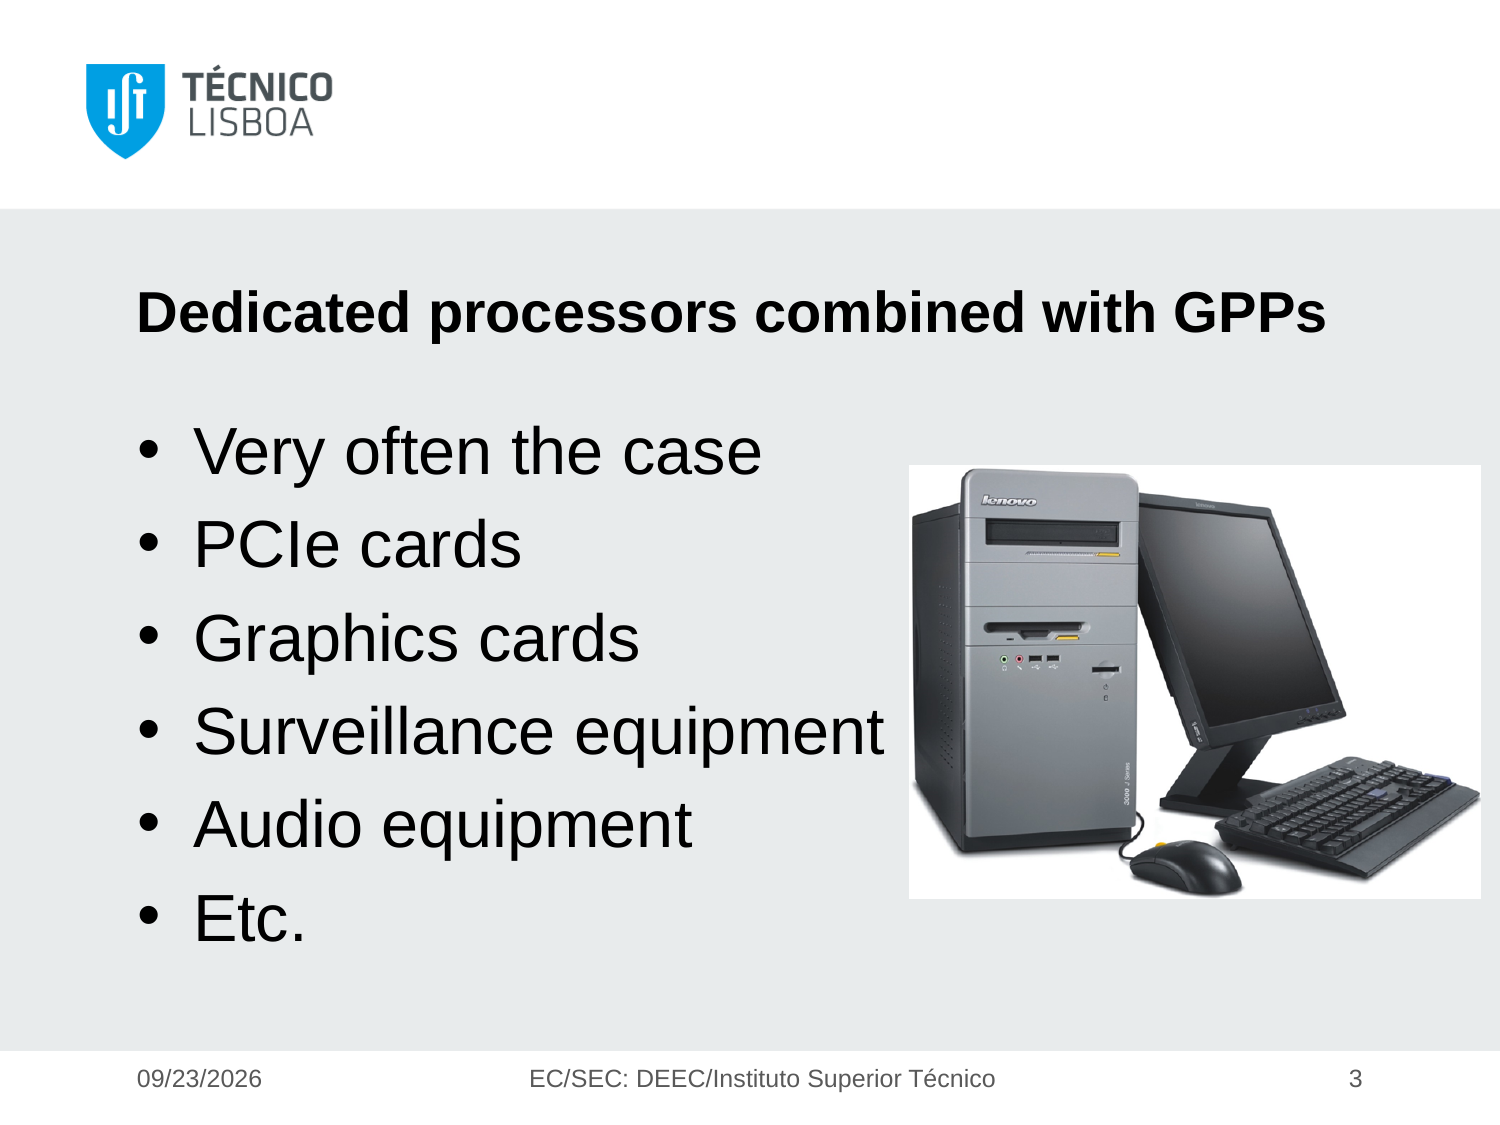

# Dedicated processors combined with GPPs
Very often the case
PCIe cards
Graphics cards
Surveillance equipment
Audio equipment
Etc.
EC/SEC: DEEC/Instituto Superior Técnico